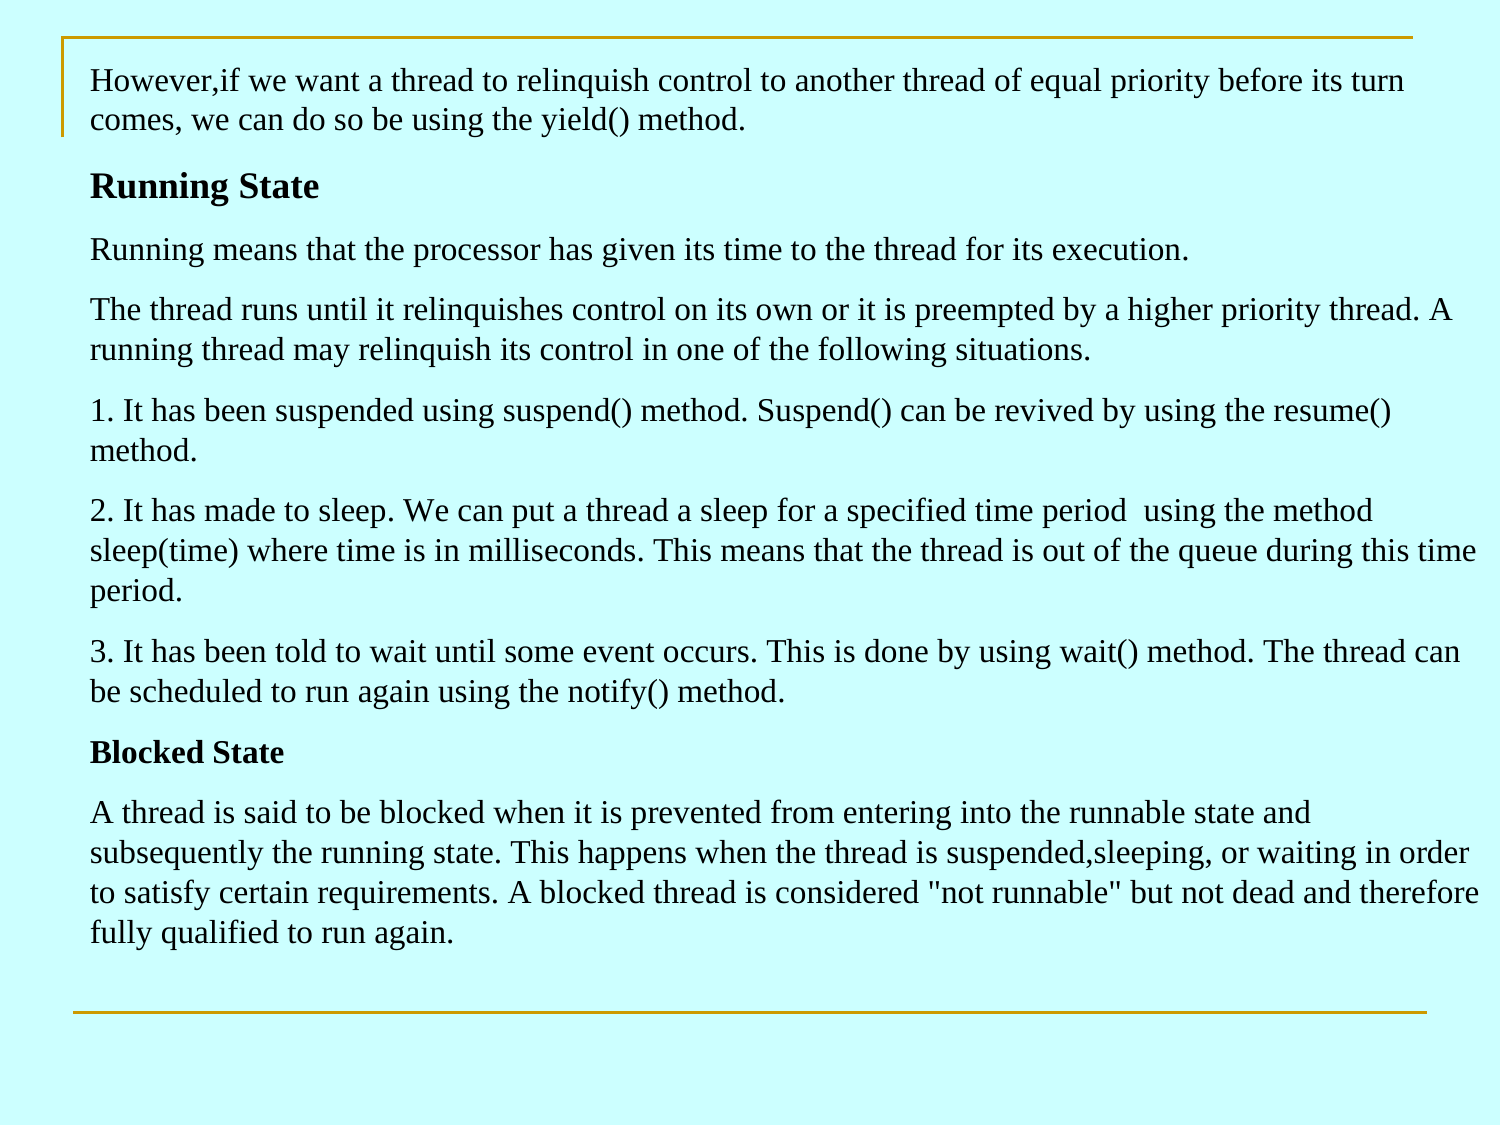

However,if we want a thread to relinquish control to another thread of equal priority before its turn comes, we can do so be using the yield() method.
Running State
Running means that the processor has given its time to the thread for its execution.
The thread runs until it relinquishes control on its own or it is preempted by a higher priority thread. A running thread may relinquish its control in one of the following situations.
1. It has been suspended using suspend() method. Suspend() can be revived by using the resume() method.
2. It has made to sleep. We can put a thread a sleep for a specified time period using the method sleep(time) where time is in milliseconds. This means that the thread is out of the queue during this time period.
3. It has been told to wait until some event occurs. This is done by using wait() method. The thread can be scheduled to run again using the notify() method.
Blocked State
A thread is said to be blocked when it is prevented from entering into the runnable state and subsequently the running state. This happens when the thread is suspended,sleeping, or waiting in order to satisfy certain requirements. A blocked thread is considered "not runnable" but not dead and therefore fully qualified to run again.